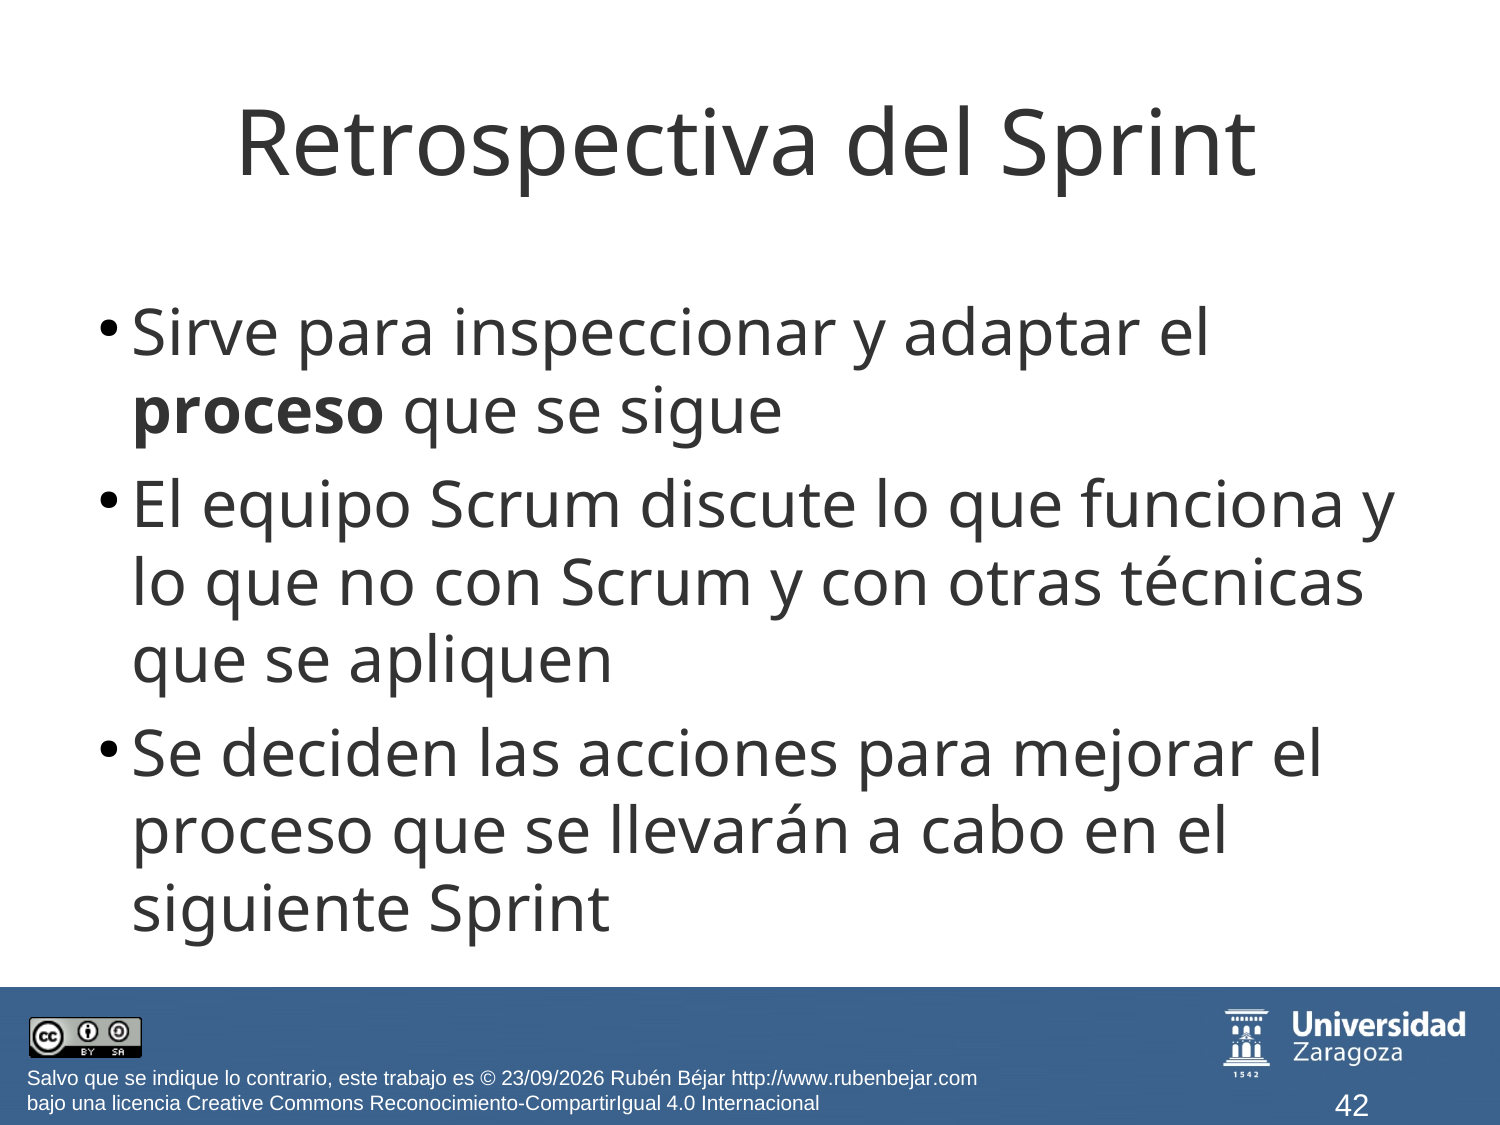

# Retrospectiva del Sprint
Sirve para inspeccionar y adaptar el proceso que se sigue
El equipo Scrum discute lo que funciona y lo que no con Scrum y con otras técnicas que se apliquen
Se deciden las acciones para mejorar el proceso que se llevarán a cabo en el siguiente Sprint